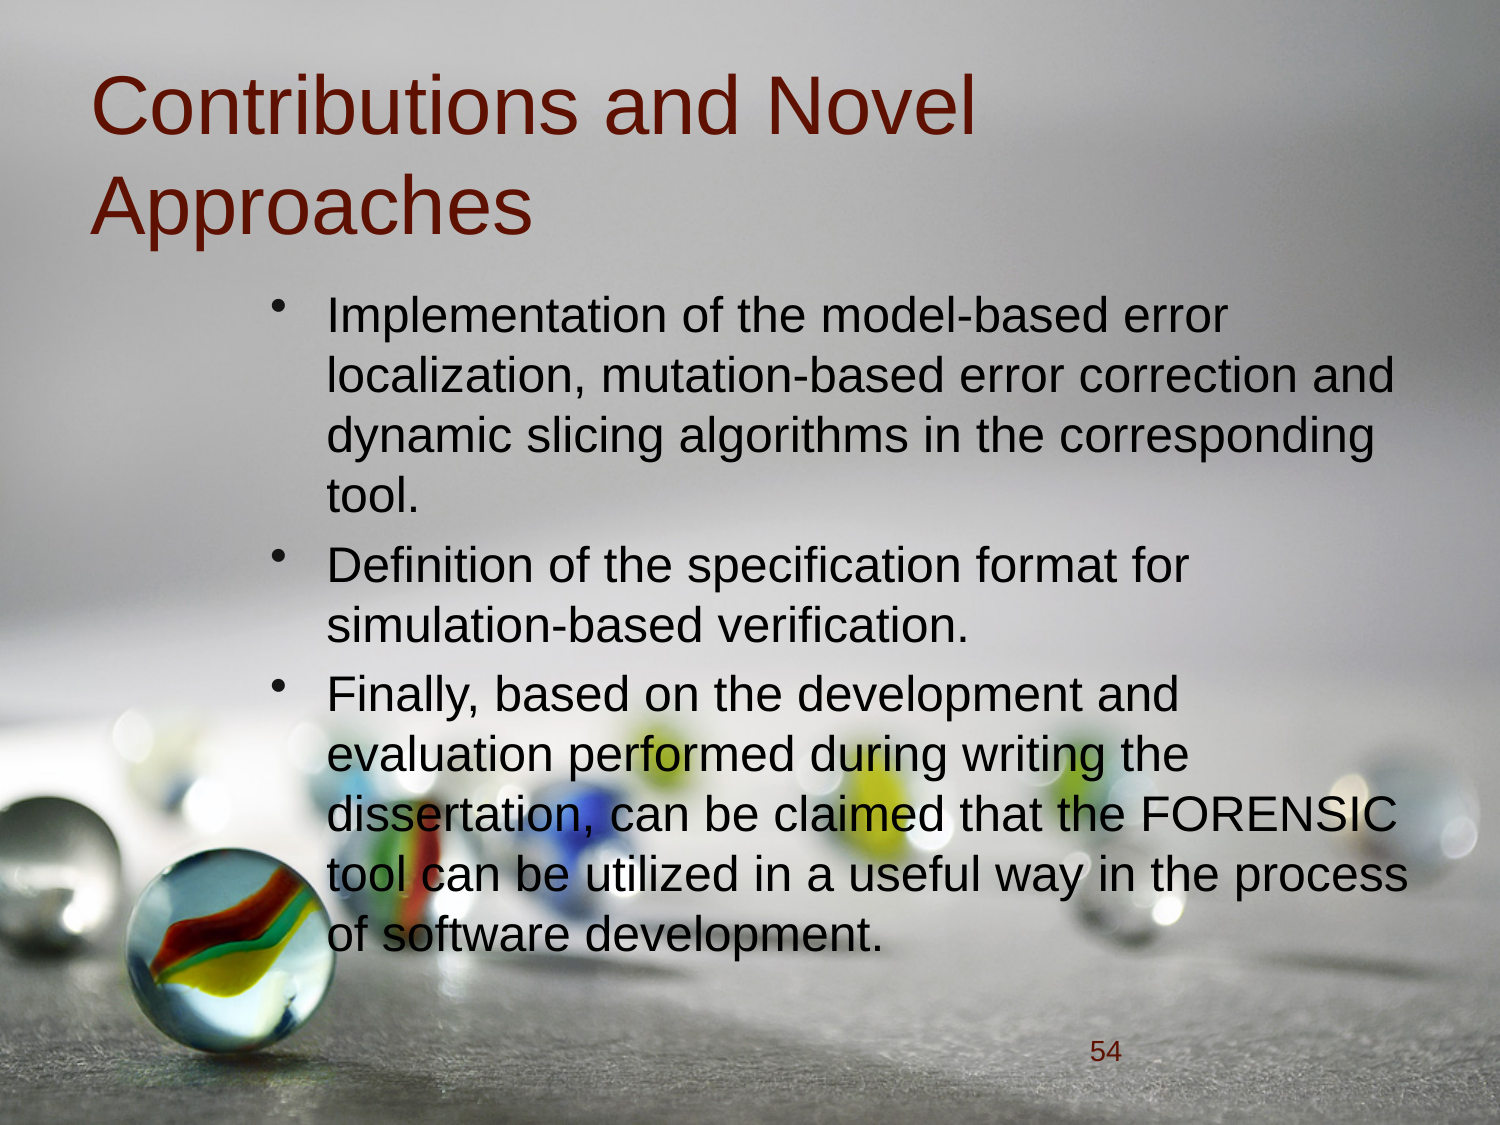

# Contributions and Novel Approaches
Implementation of the model-based error localization, mutation-based error correction and dynamic slicing algorithms in the corresponding tool.
Definition of the specification format for simulation-based verification.
Finally, based on the development and evaluation performed during writing the dissertation, can be claimed that the FORENSIC tool can be utilized in a useful way in the process of software development.
Tallinn, 01.01.2016
54